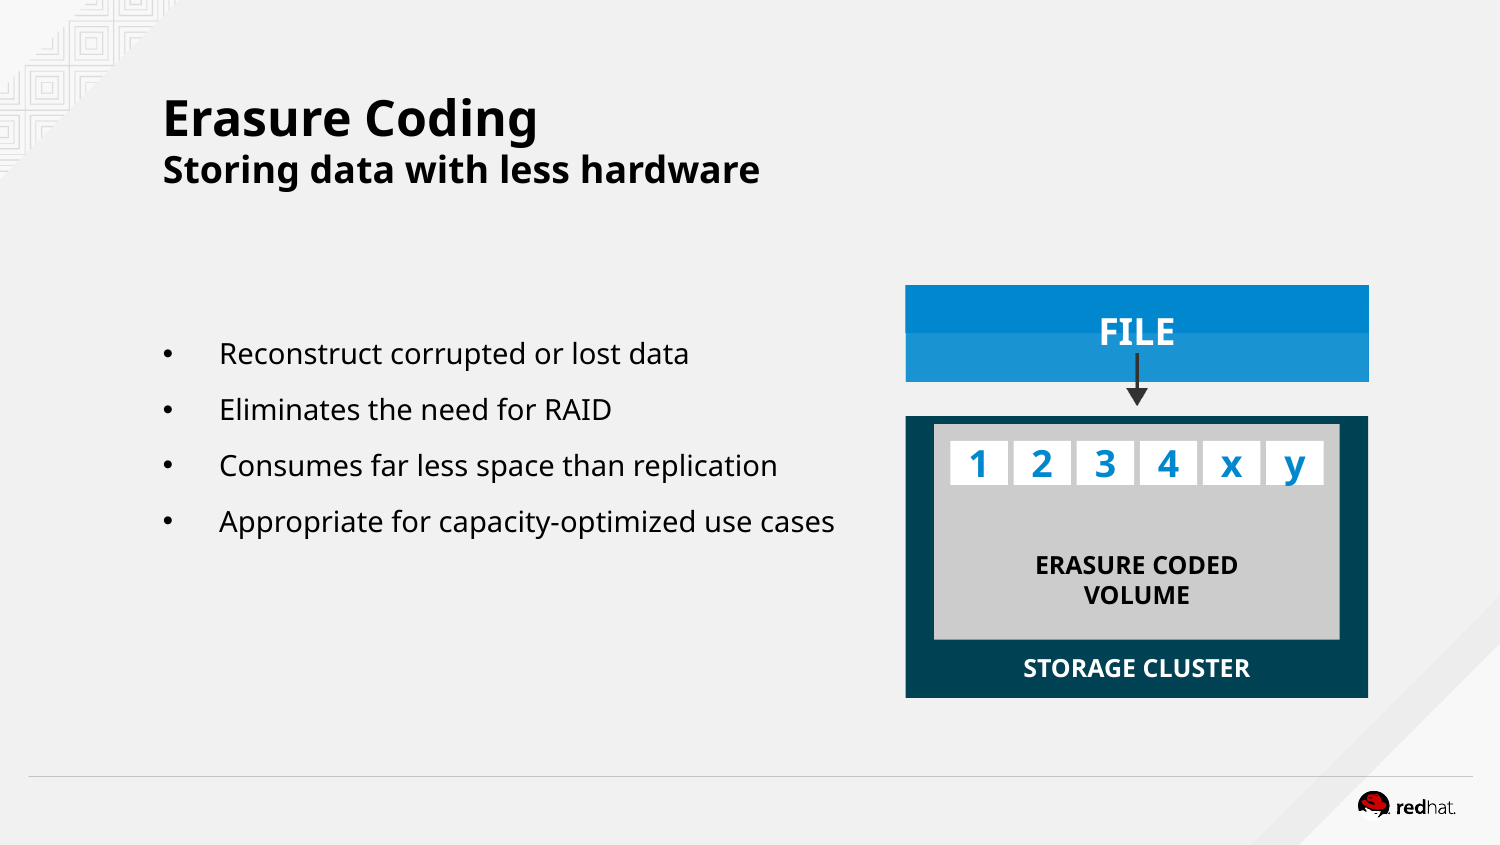

Erasure Coding
Storing data with less hardware
FILE
# Reconstruct corrupted or lost data
Eliminates the need for RAID
Consumes far less space than replication
Appropriate for capacity-optimized use cases
1
2
3
4
x
y
ERASURE CODED
VOLUME
STORAGE CLUSTER